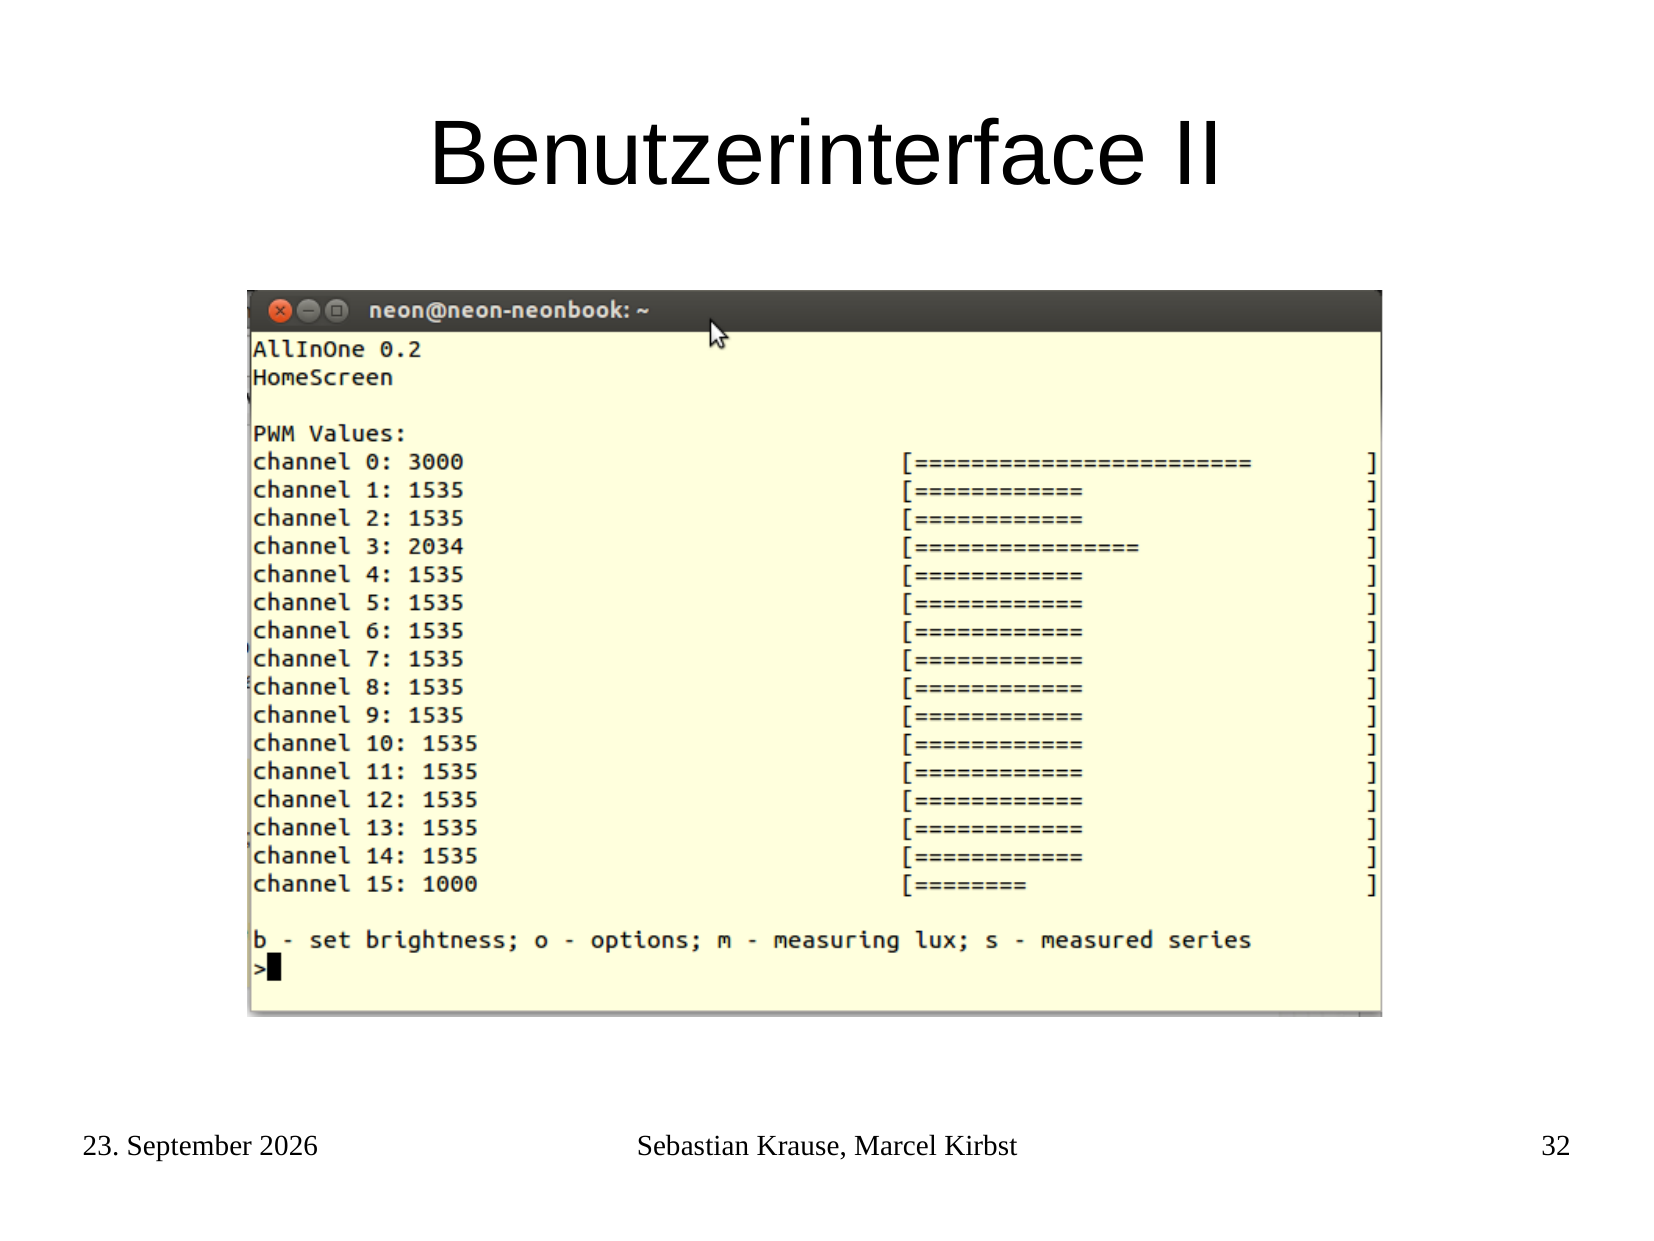

# Benutzerinterface II
Sebastian Krause, Marcel Kirbst
32